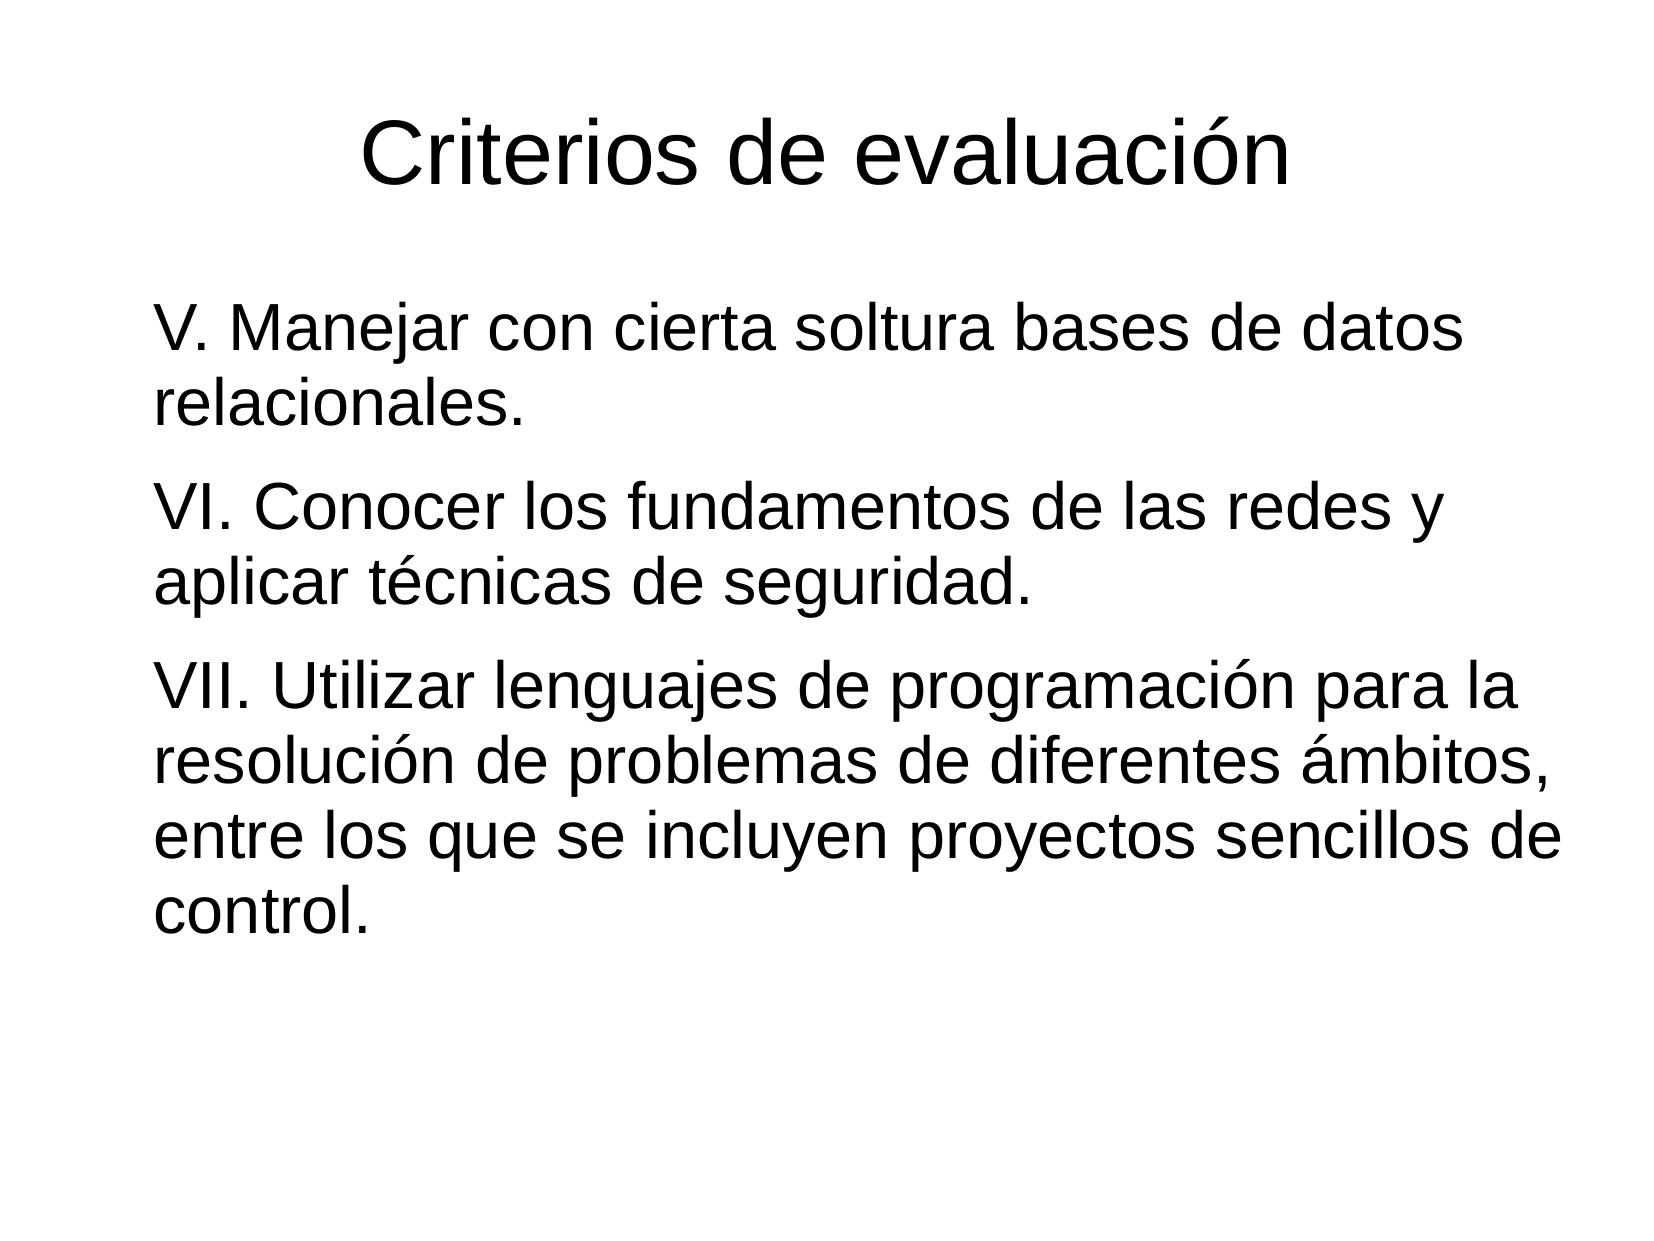

# Criterios de evaluación
V. Manejar con cierta soltura bases de datos relacionales.
VI. Conocer los fundamentos de las redes y aplicar técnicas de seguridad.
VII. Utilizar lenguajes de programación para la resolución de problemas de diferentes ámbitos, entre los que se incluyen proyectos sencillos de control.